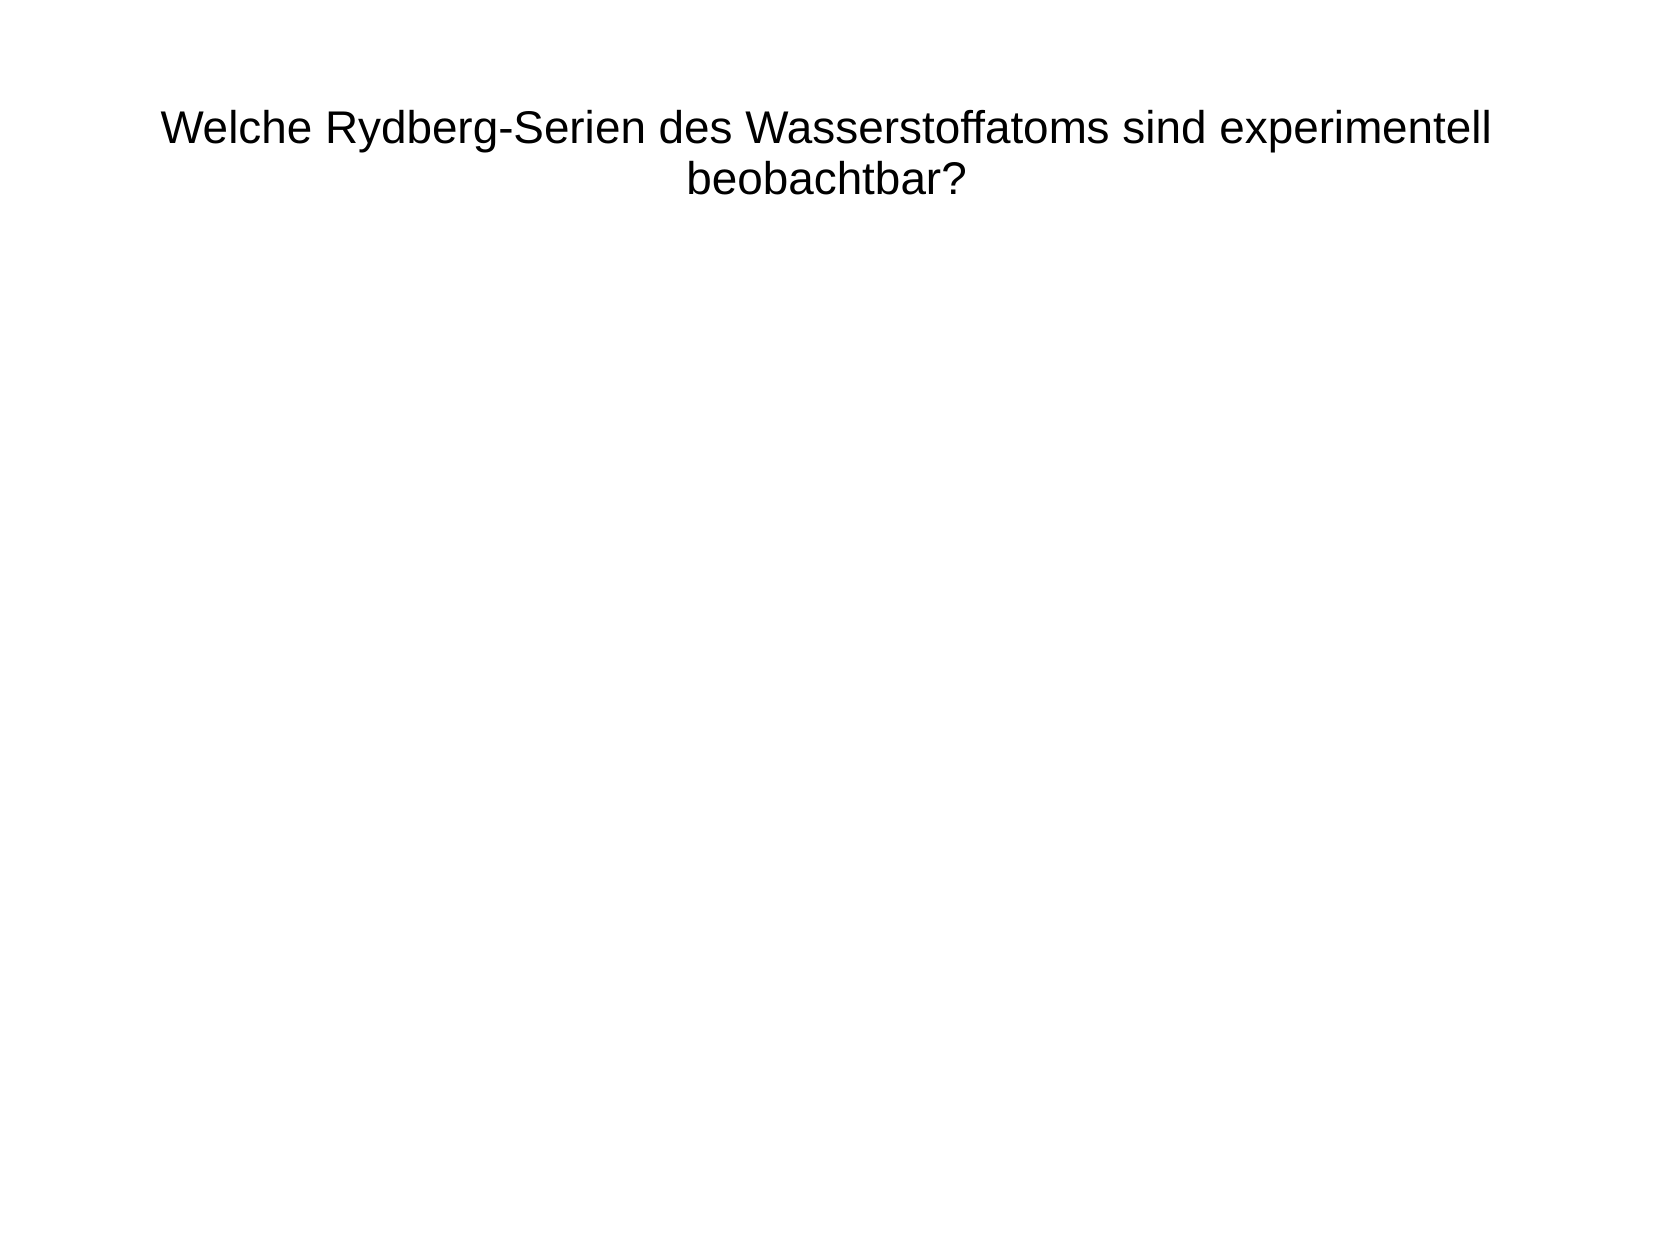

# Welche Rydberg-Serien des Wasserstoffatoms sind experimentell beobachtbar?